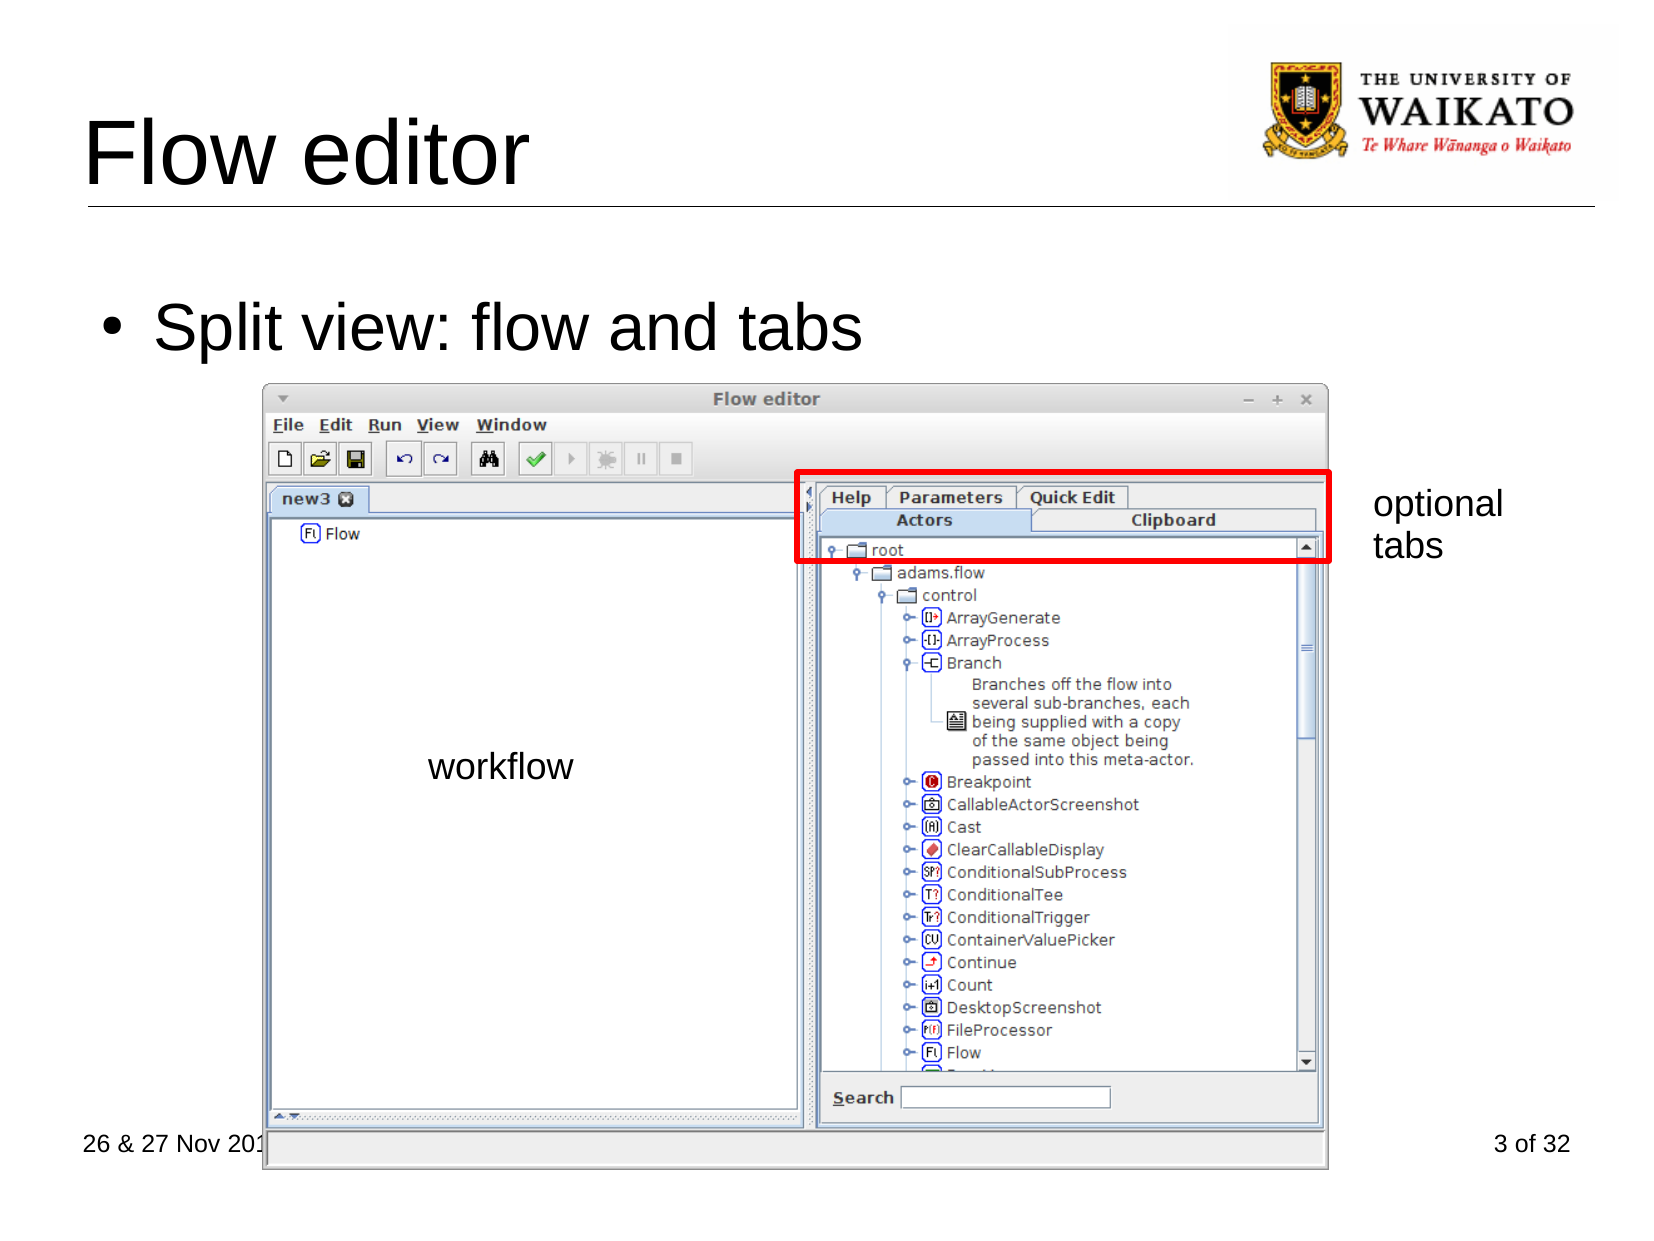

# Flow editor
Split view: flow and tabs
optional tabs
workflow
26 & 27 Nov 2015
Peter Reutemann
3